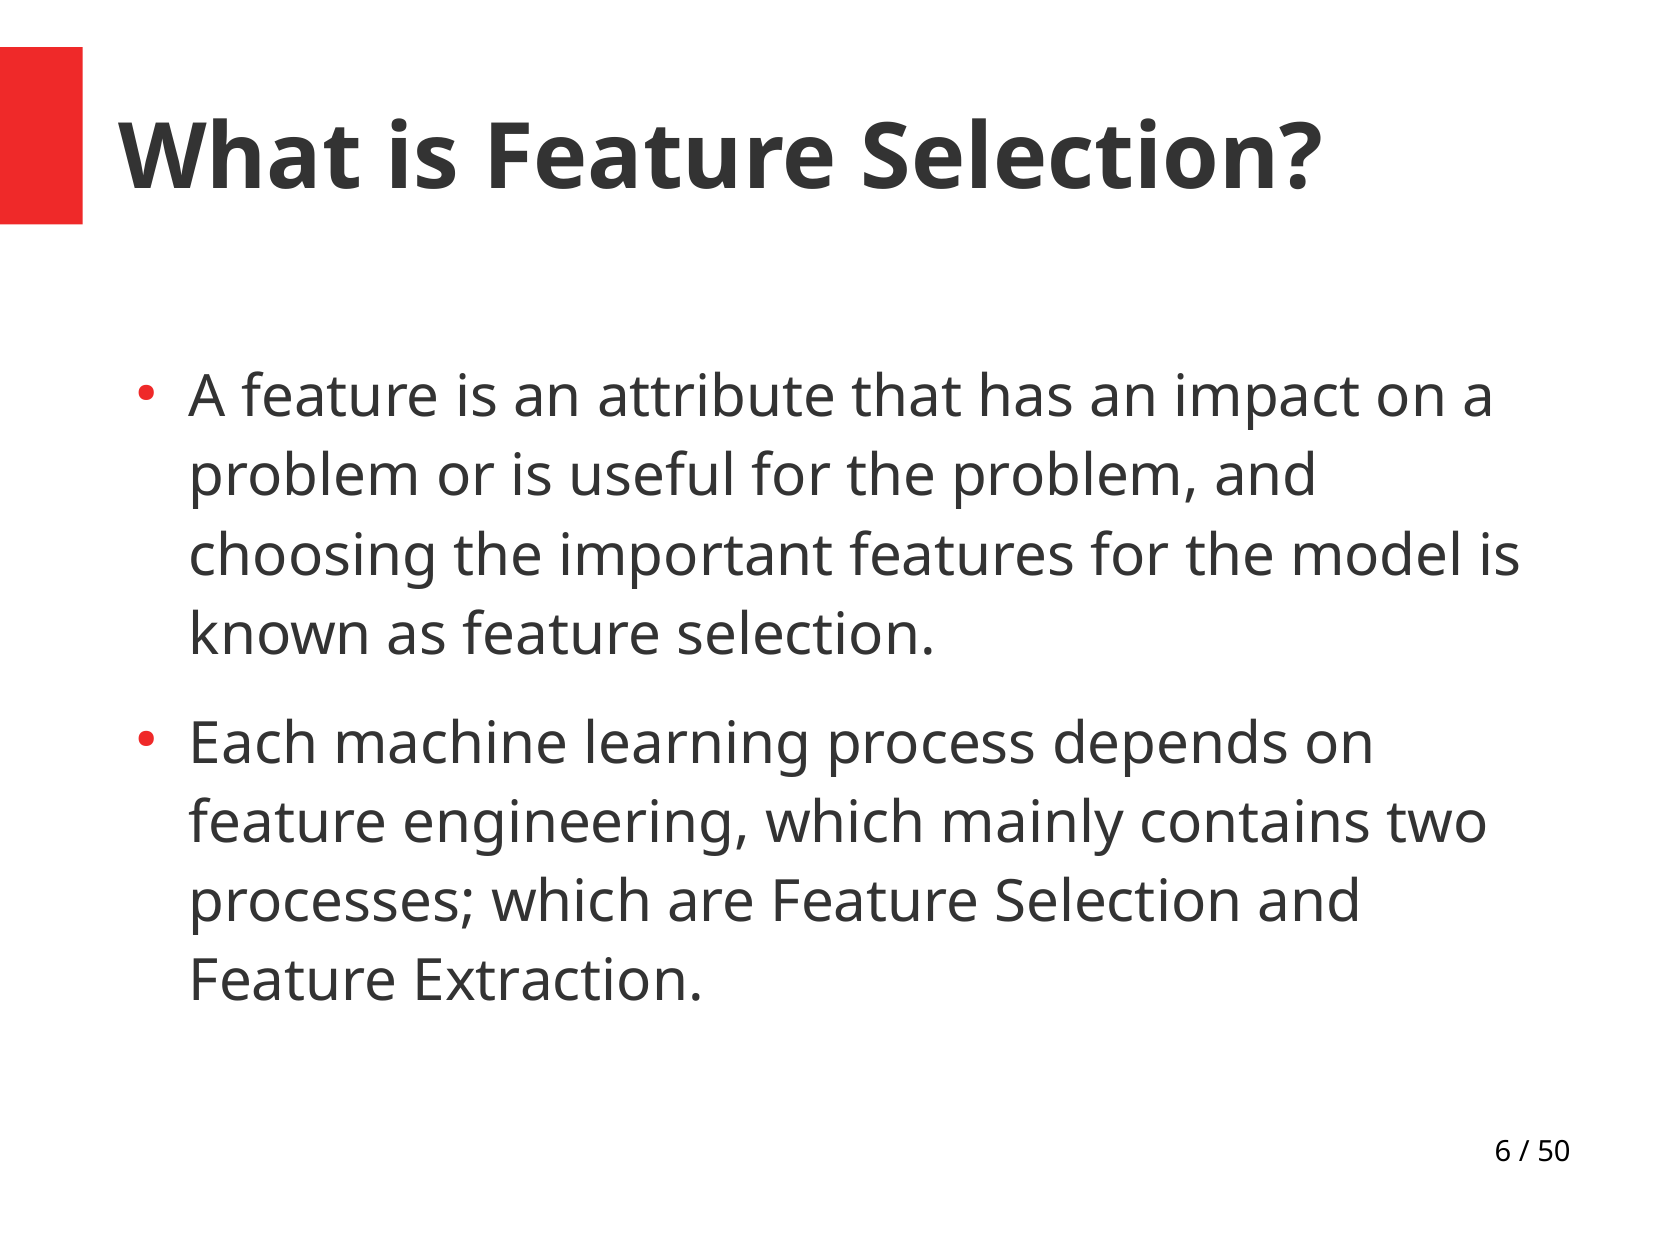

# What is Feature Selection?
A feature is an attribute that has an impact on a problem or is useful for the problem, and choosing the important features for the model is known as feature selection.
Each machine learning process depends on feature engineering, which mainly contains two processes; which are Feature Selection and Feature Extraction.
6